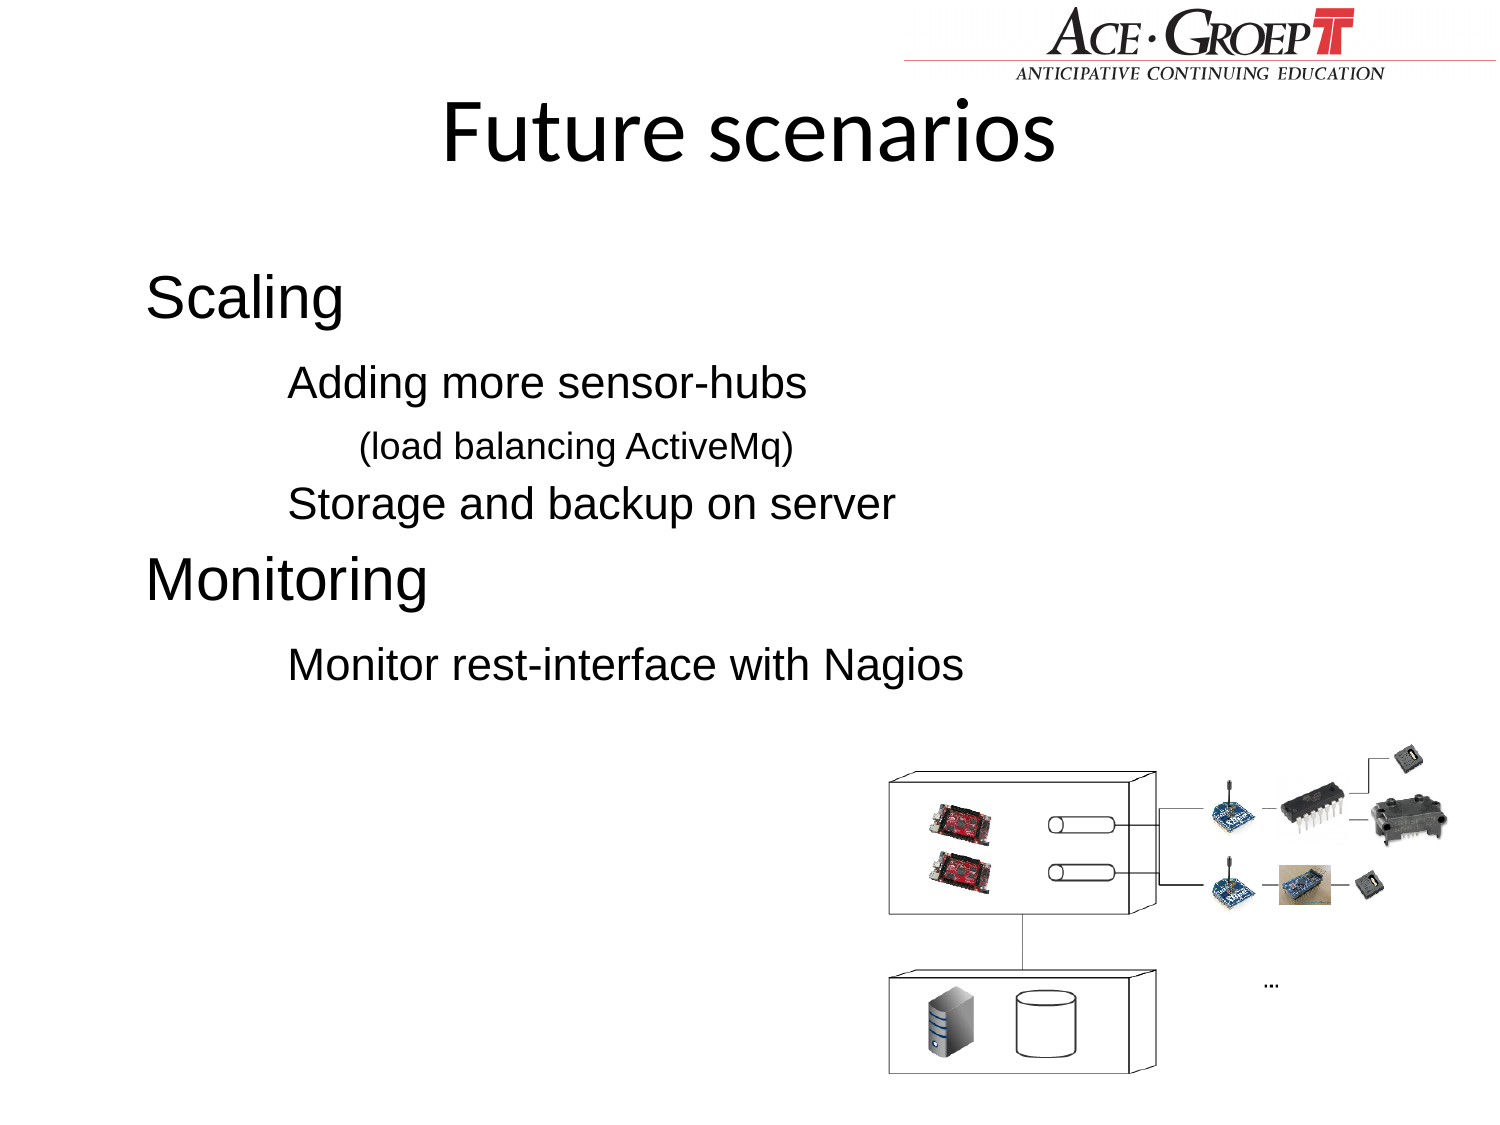

# Future scenarios
Scaling
Adding more sensor-hubs
(load balancing ActiveMq)
Storage and backup on server
Monitoring
Monitor rest-interface with Nagios